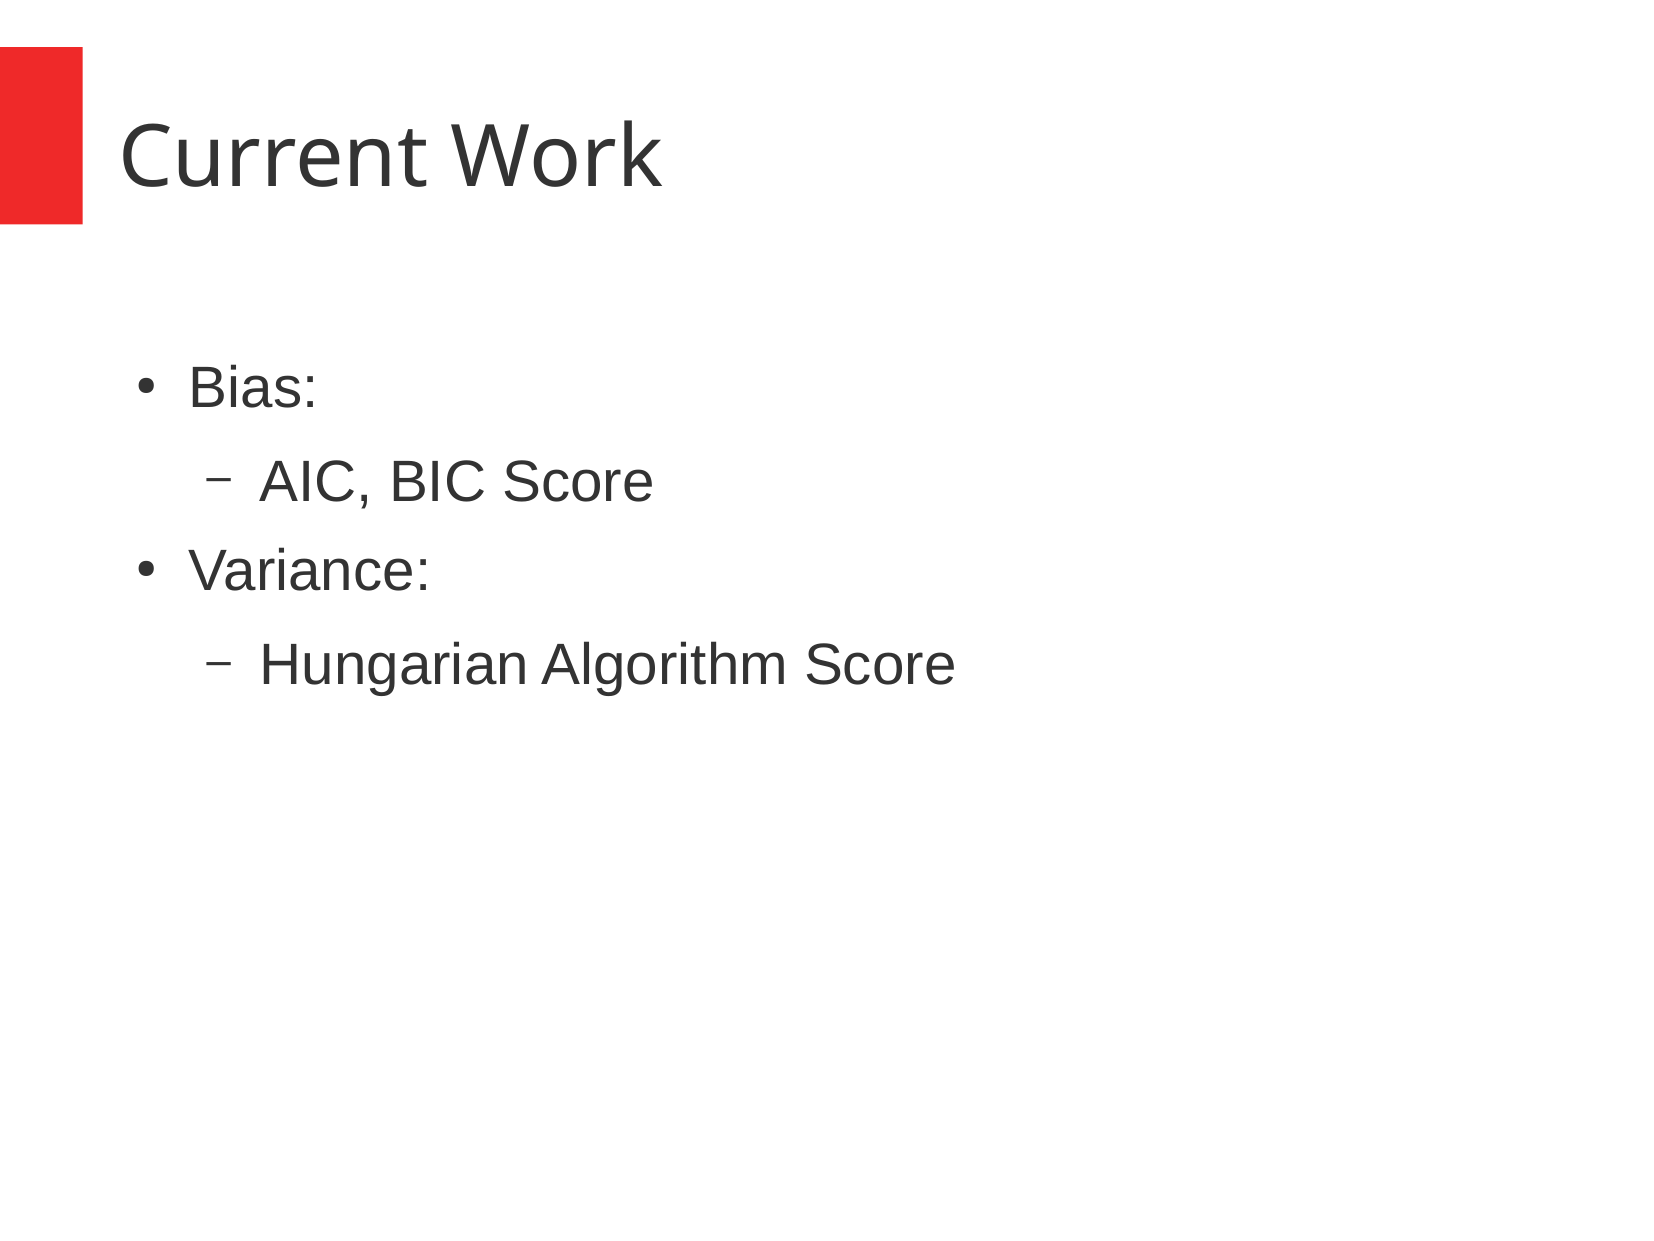

# Current Work
Bias:
AIC, BIC Score
Variance:
Hungarian Algorithm Score